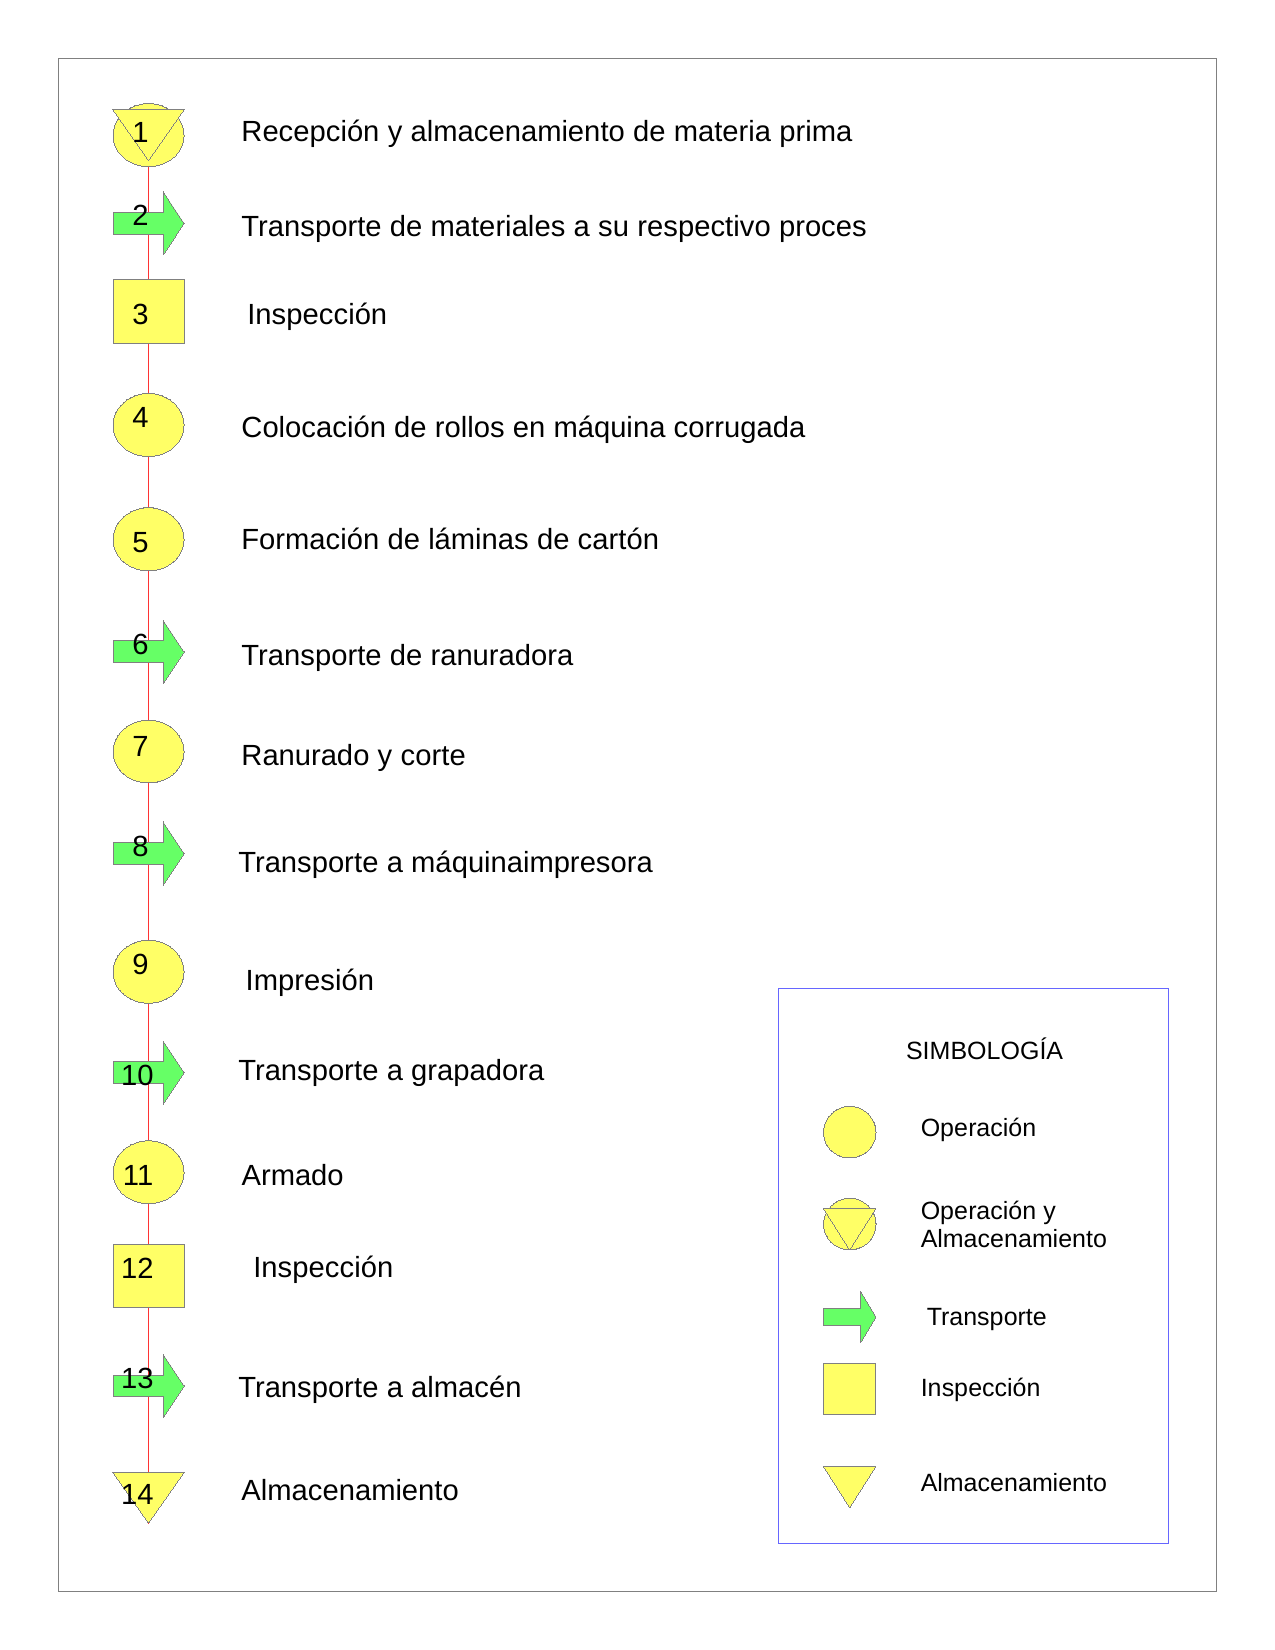

Recepción y almacenamiento de materia prima
1
2
Transporte de materiales a su respectivo proces
3
Inspección
4
Colocación de rollos en máquina corrugada
Formación de láminas de cartón
5
6
Transporte de ranuradora
7
Ranurado y corte
8
Transporte a máquinaimpresora
9
Impresión
SIMBOLOGÍA
Transporte a grapadora
10
Operación
Armado
11
Operación y
Almacenamiento
Inspección
12
Transporte
13
Transporte a almacén
Inspección
Almacenamiento
Almacenamiento
14